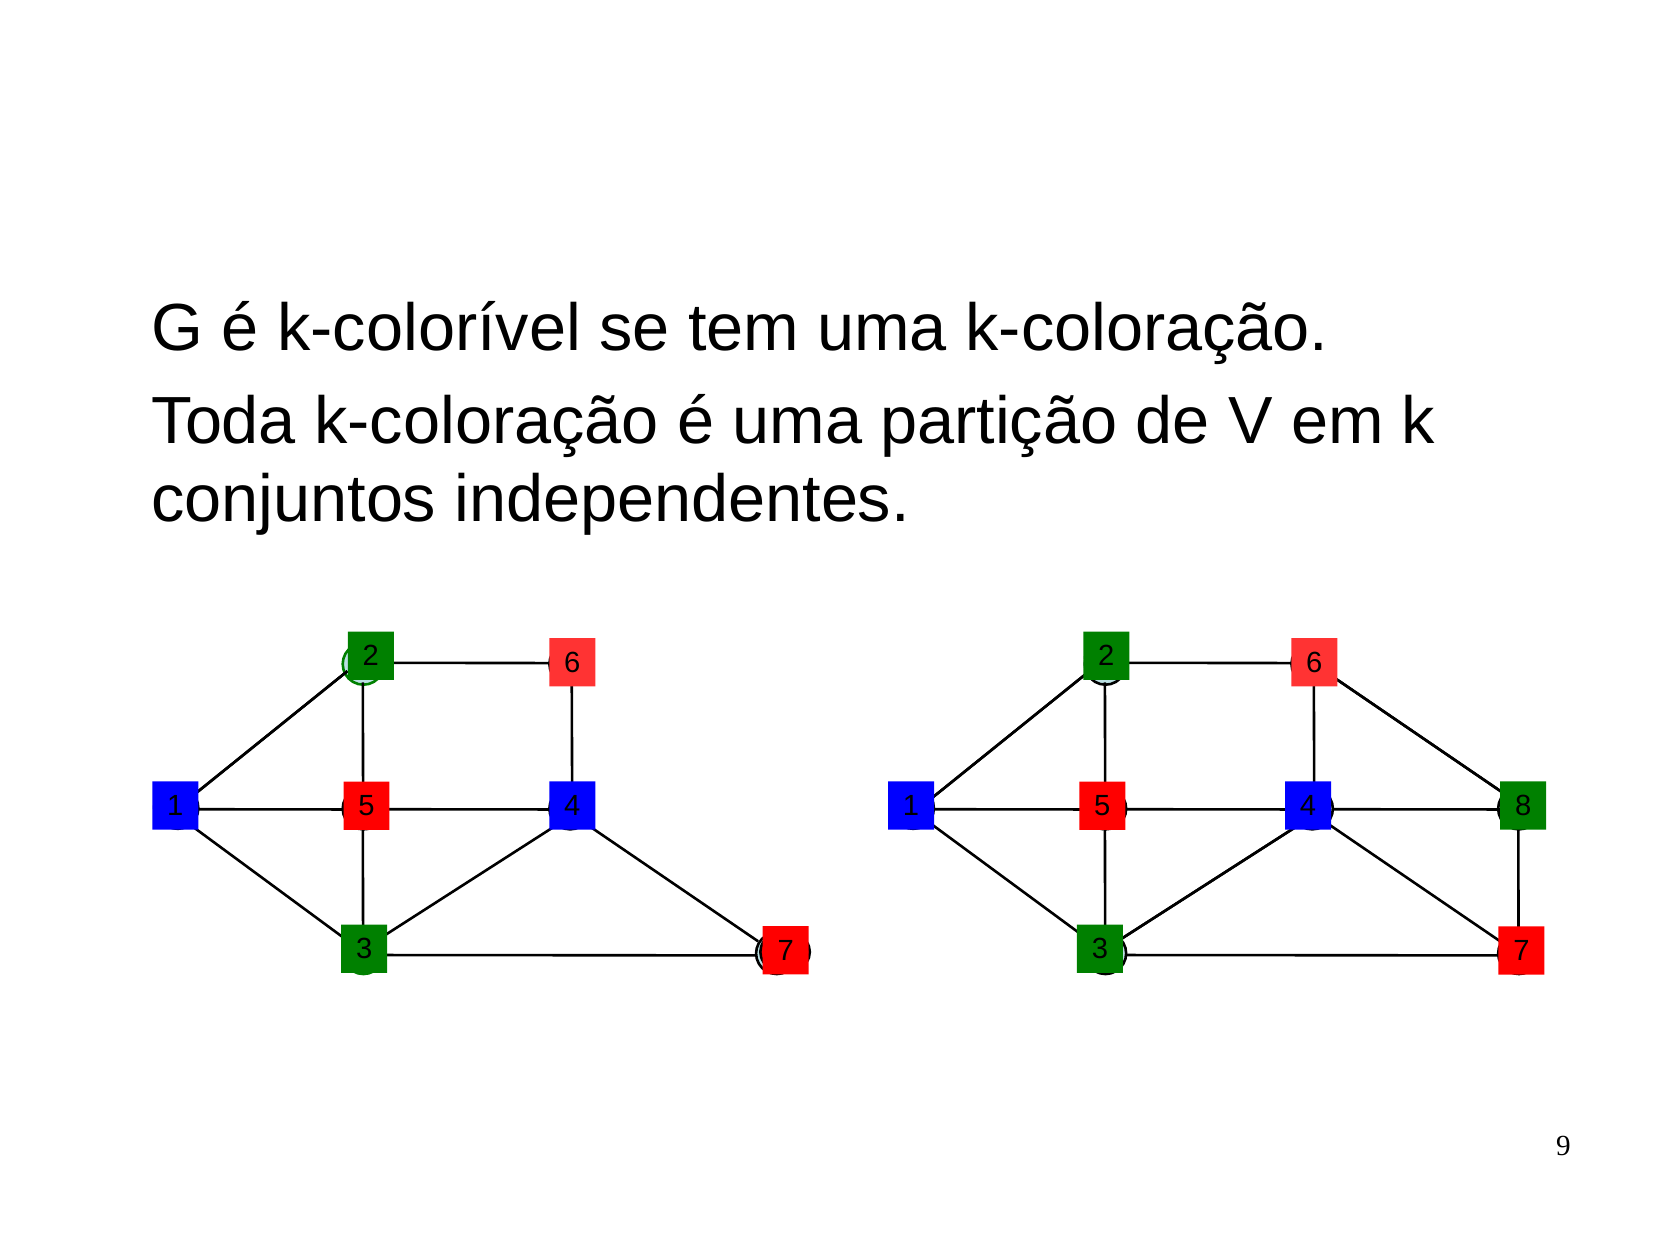

#
G é k-colorível se tem uma k-coloração.
Toda k-coloração é uma partição de V em k conjuntos independentes.
2
2
2
6
6
2
6
6
1
4
1
4
8
1
5
1
5
5
4
5
4
8
3
3
7
7
3
7
3
7
9